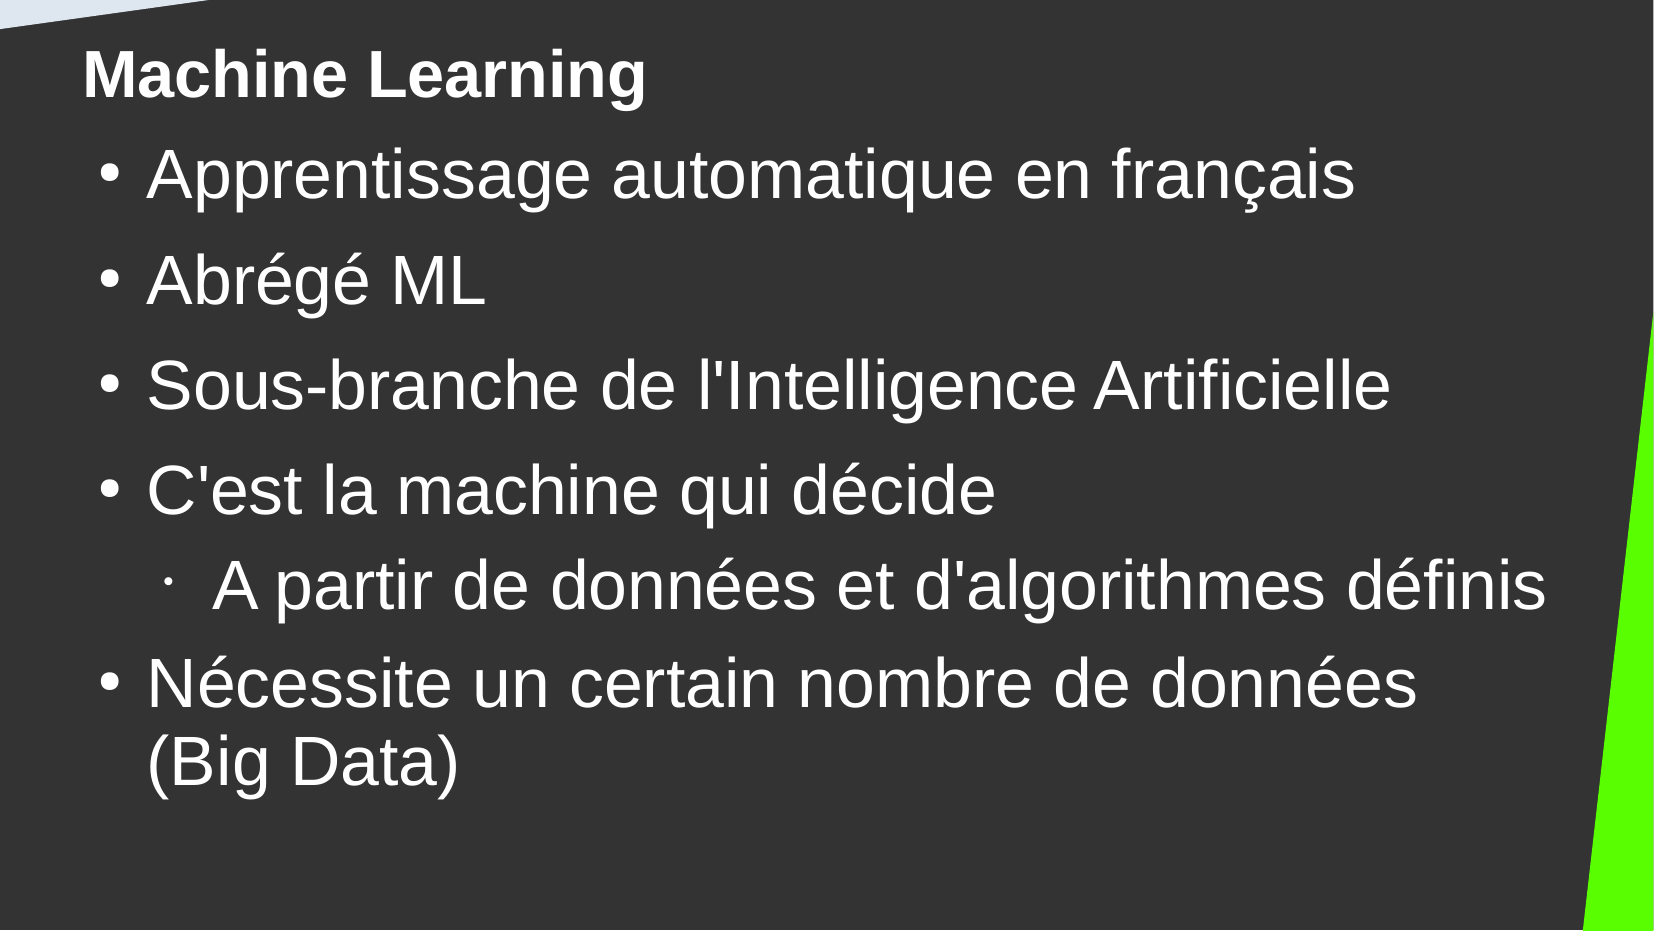

# Machine Learning
Apprentissage automatique en français
Abrégé ML
Sous-branche de l'Intelligence Artificielle
C'est la machine qui décide
A partir de données et d'algorithmes définis
Nécessite un certain nombre de données (Big Data)